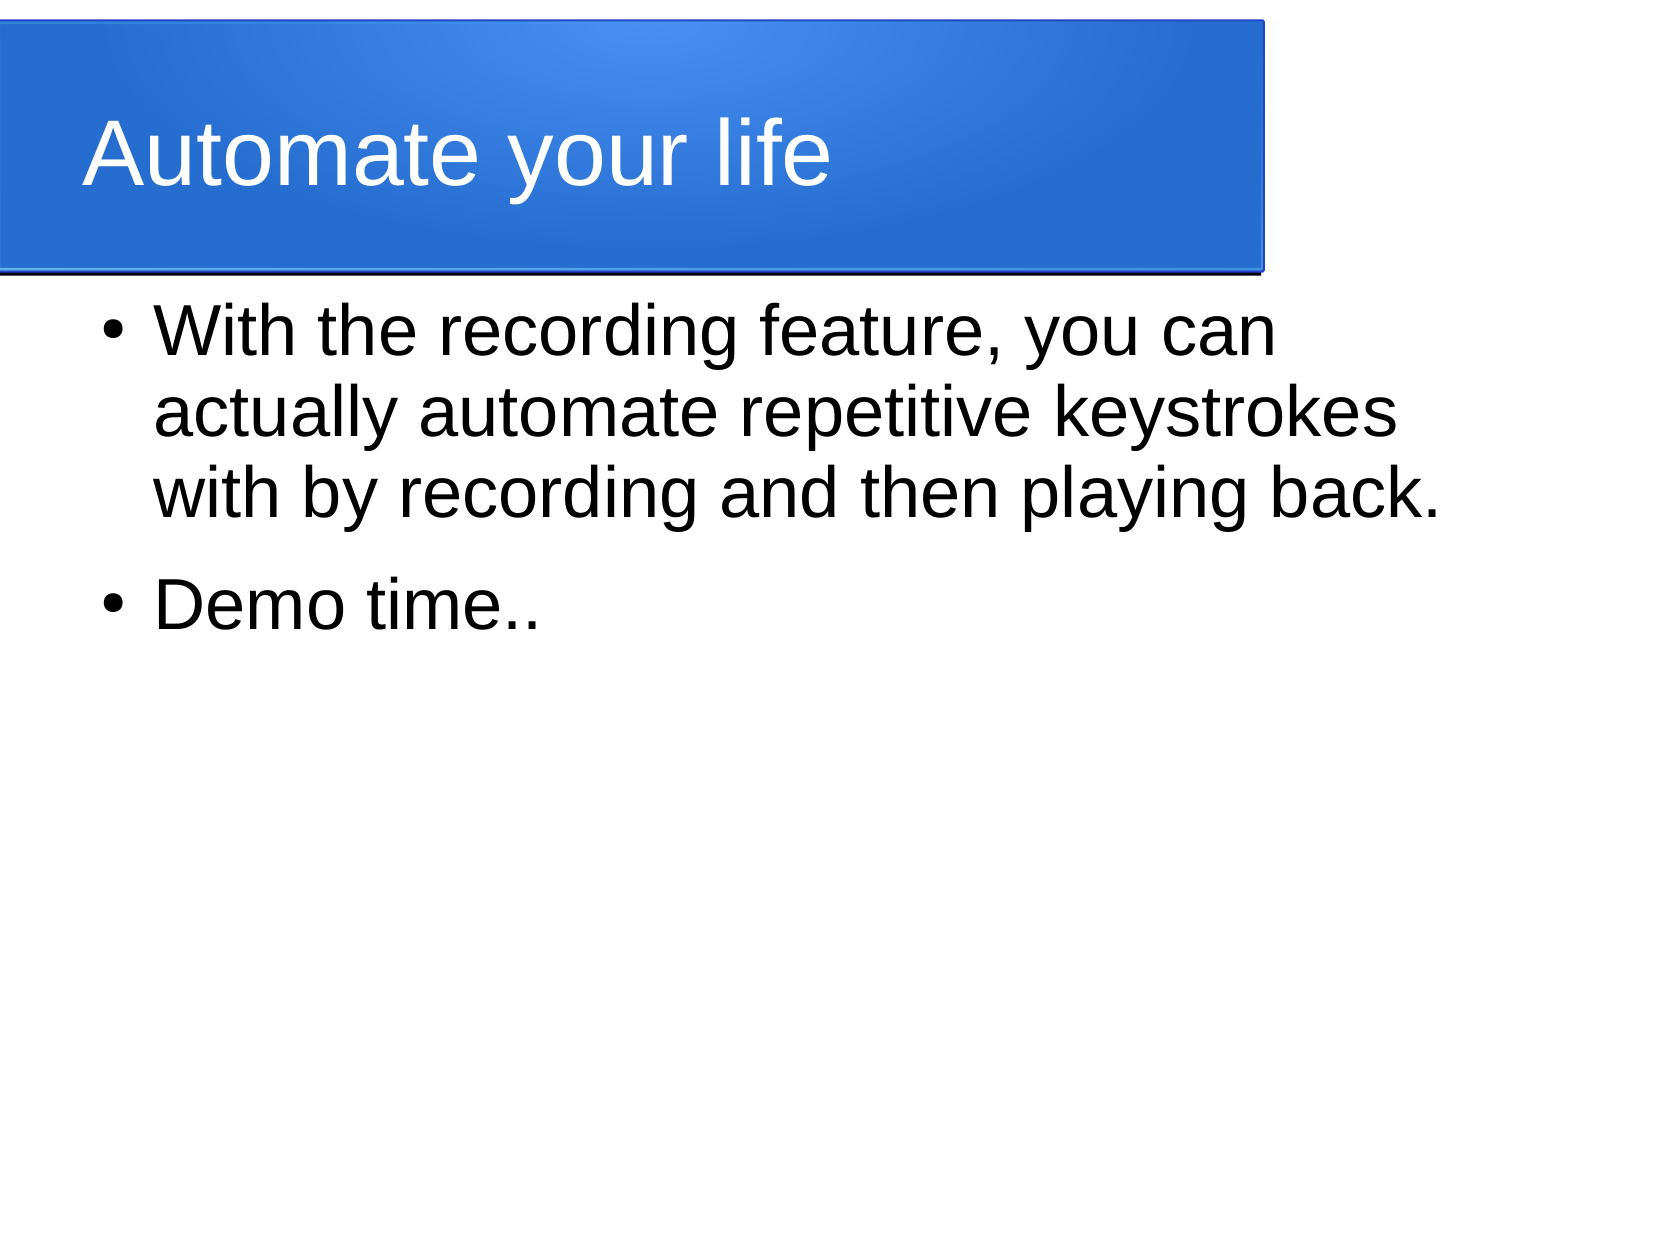

# Automate your life
With the recording feature, you can actually automate repetitive keystrokes with by recording and then playing back.
Demo time..